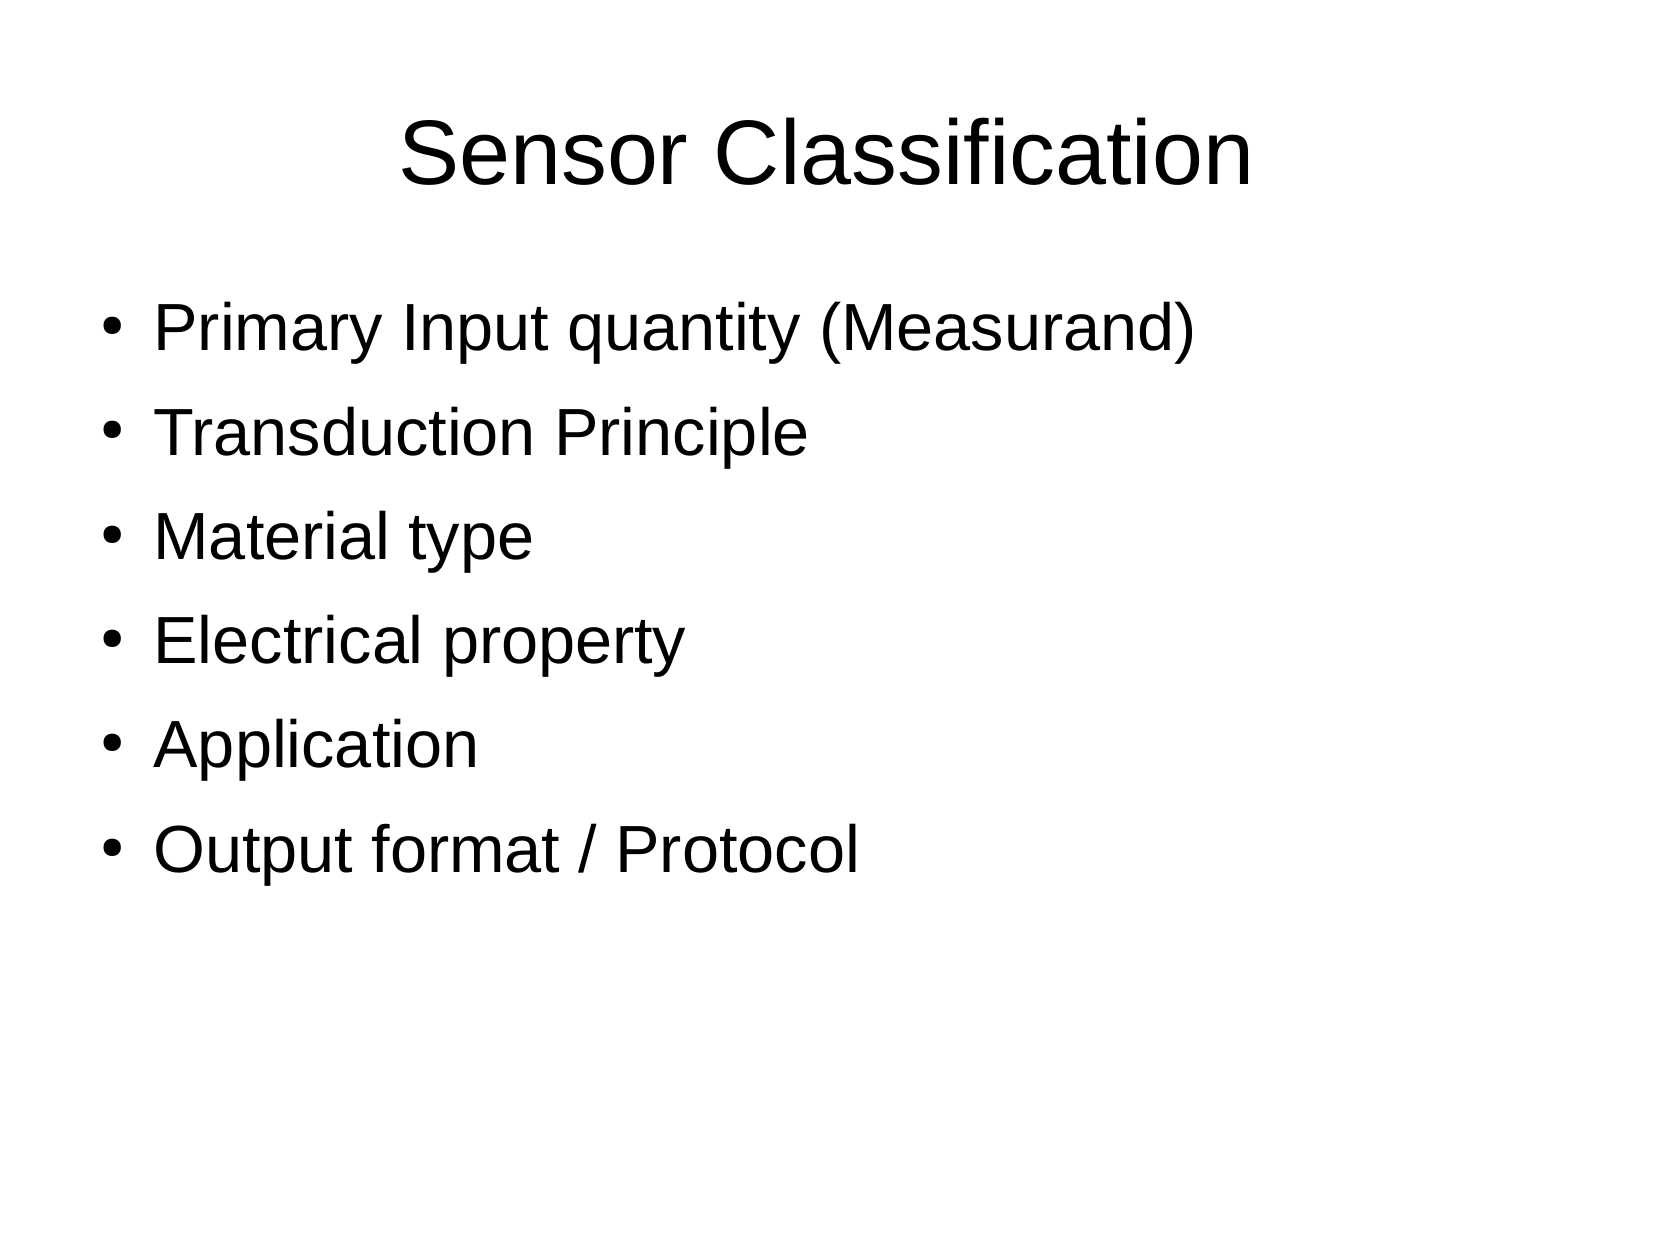

# Sensor Classification
Primary Input quantity (Measurand)
Transduction Principle
Material type
Electrical property
Application
Output format / Protocol